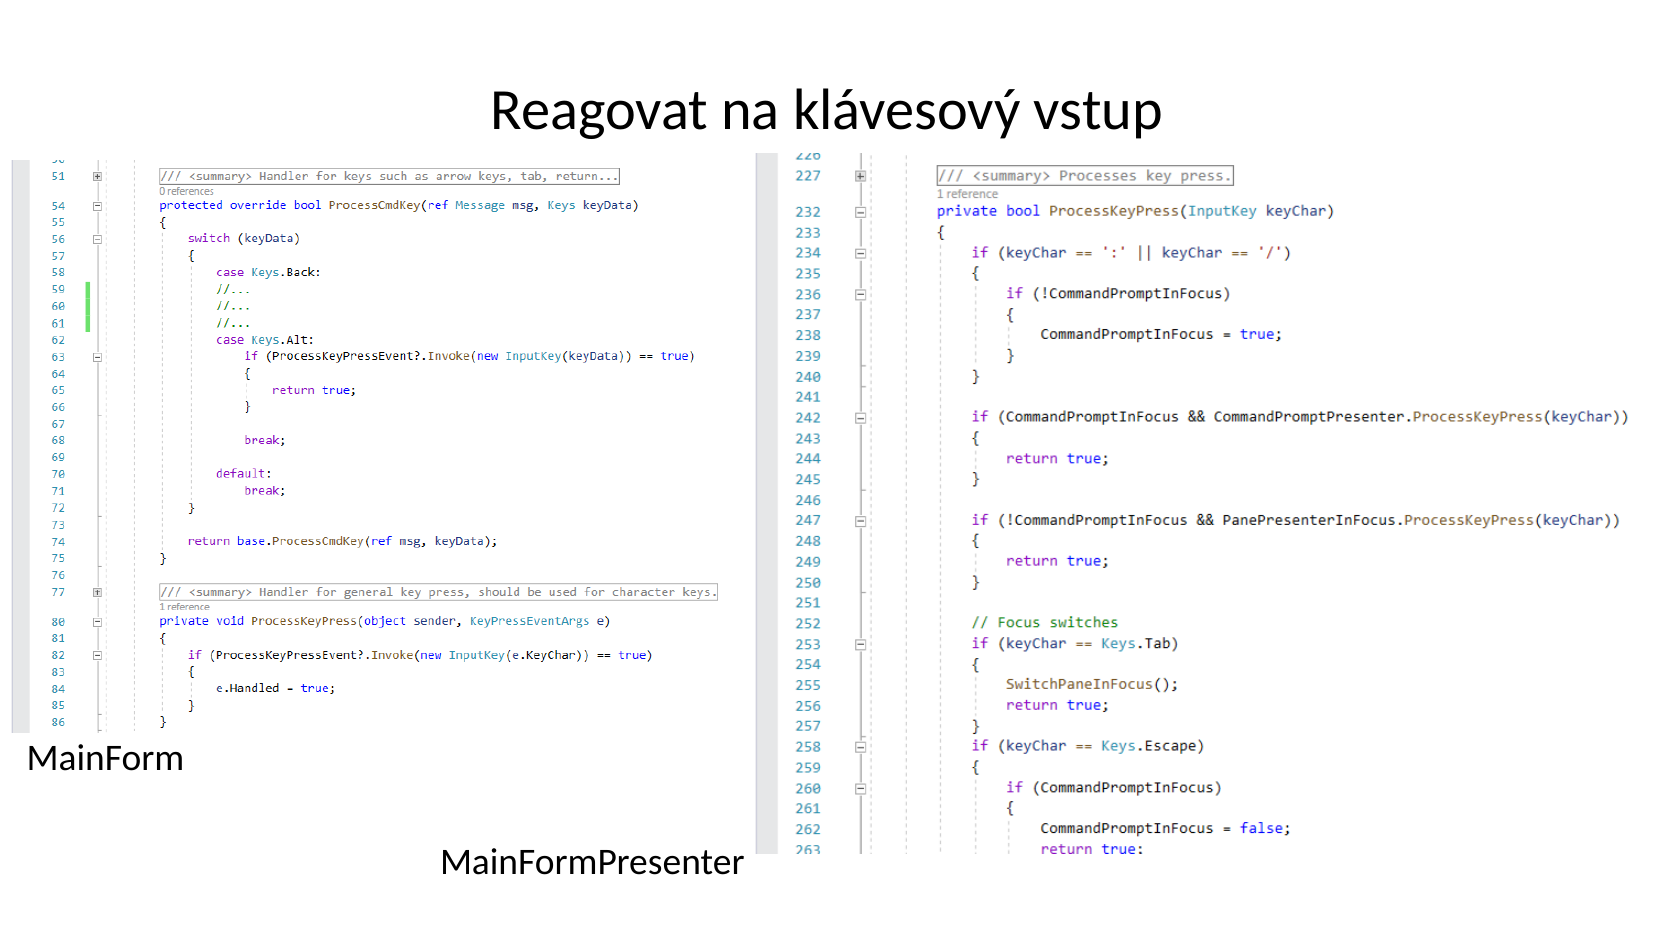

# Reagovat na klávesový vstup
MainForm
MainFormPresenter